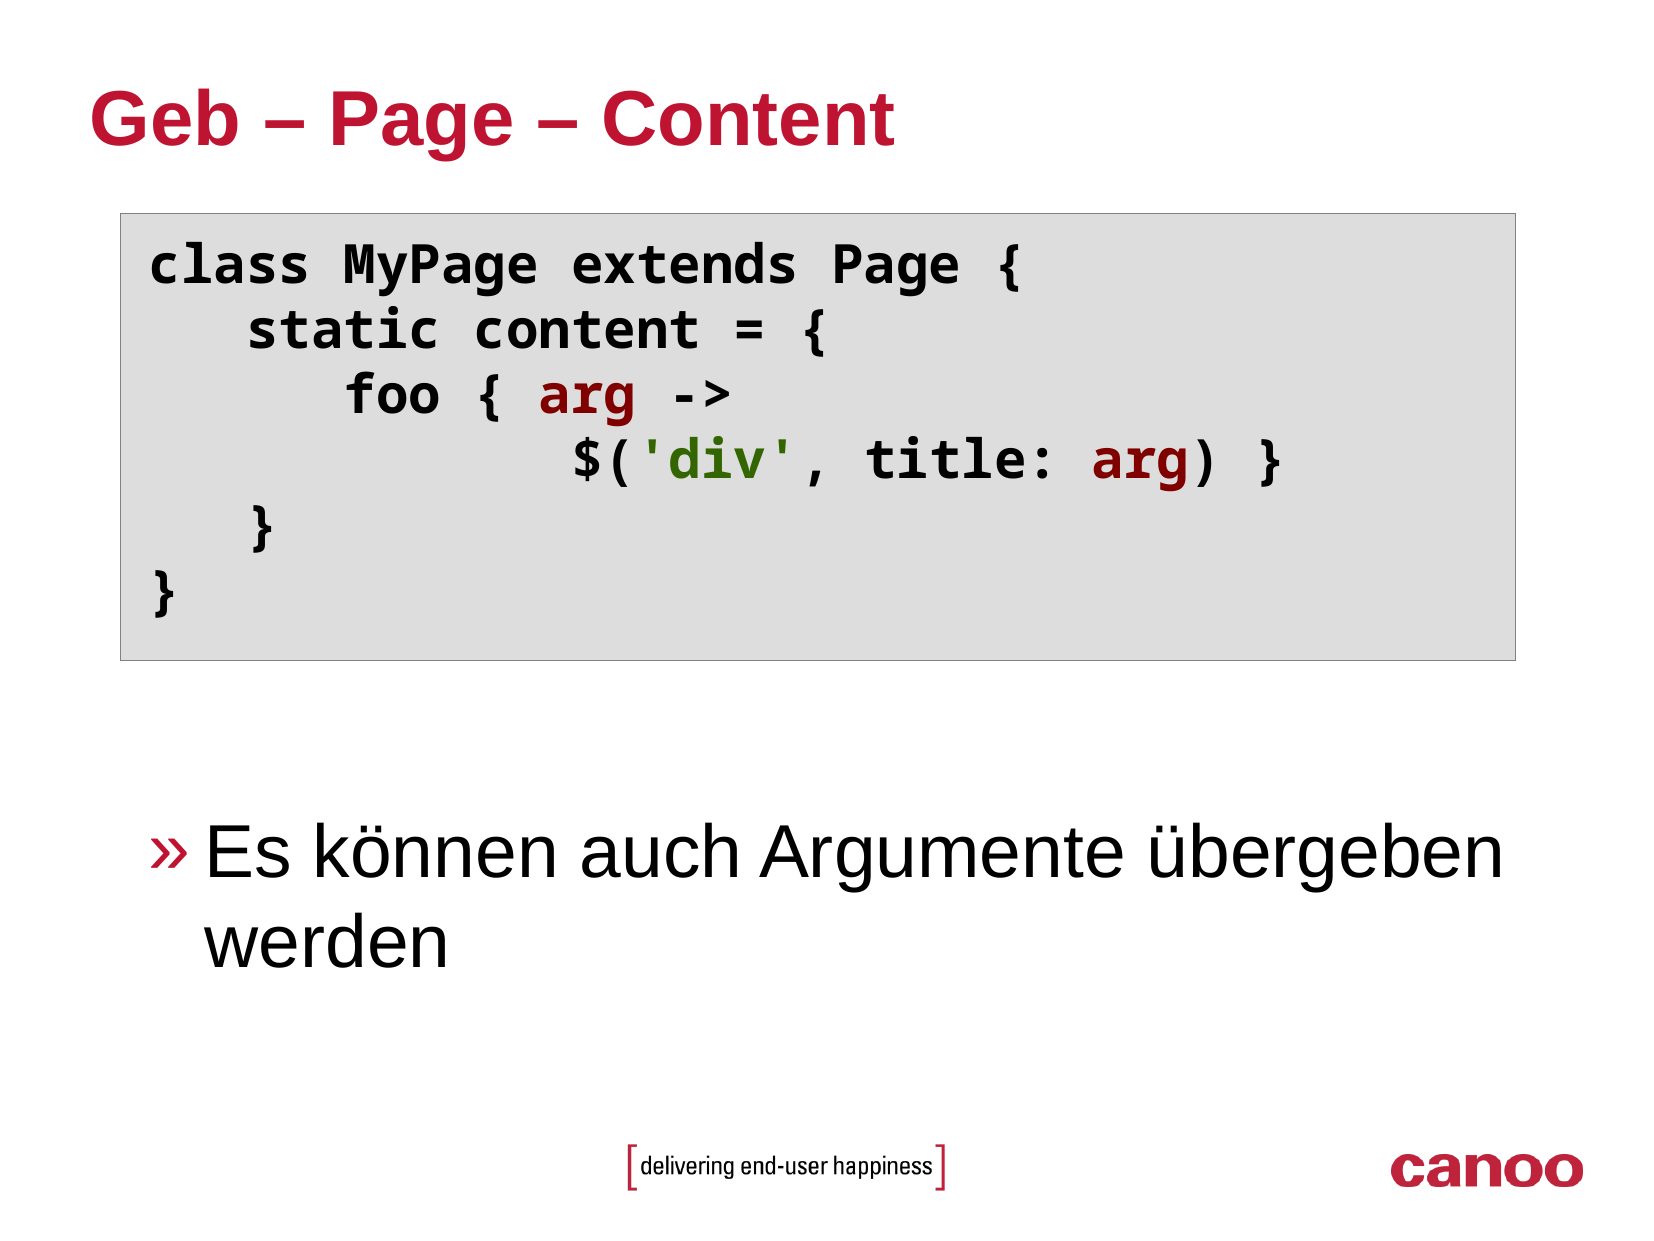

# Geb – Page – Content
class MyPage extends Page {
 static content = {
 foo { arg ->
 $('div', title: arg) }
 }
}
Es können auch Argumente übergeben
werden